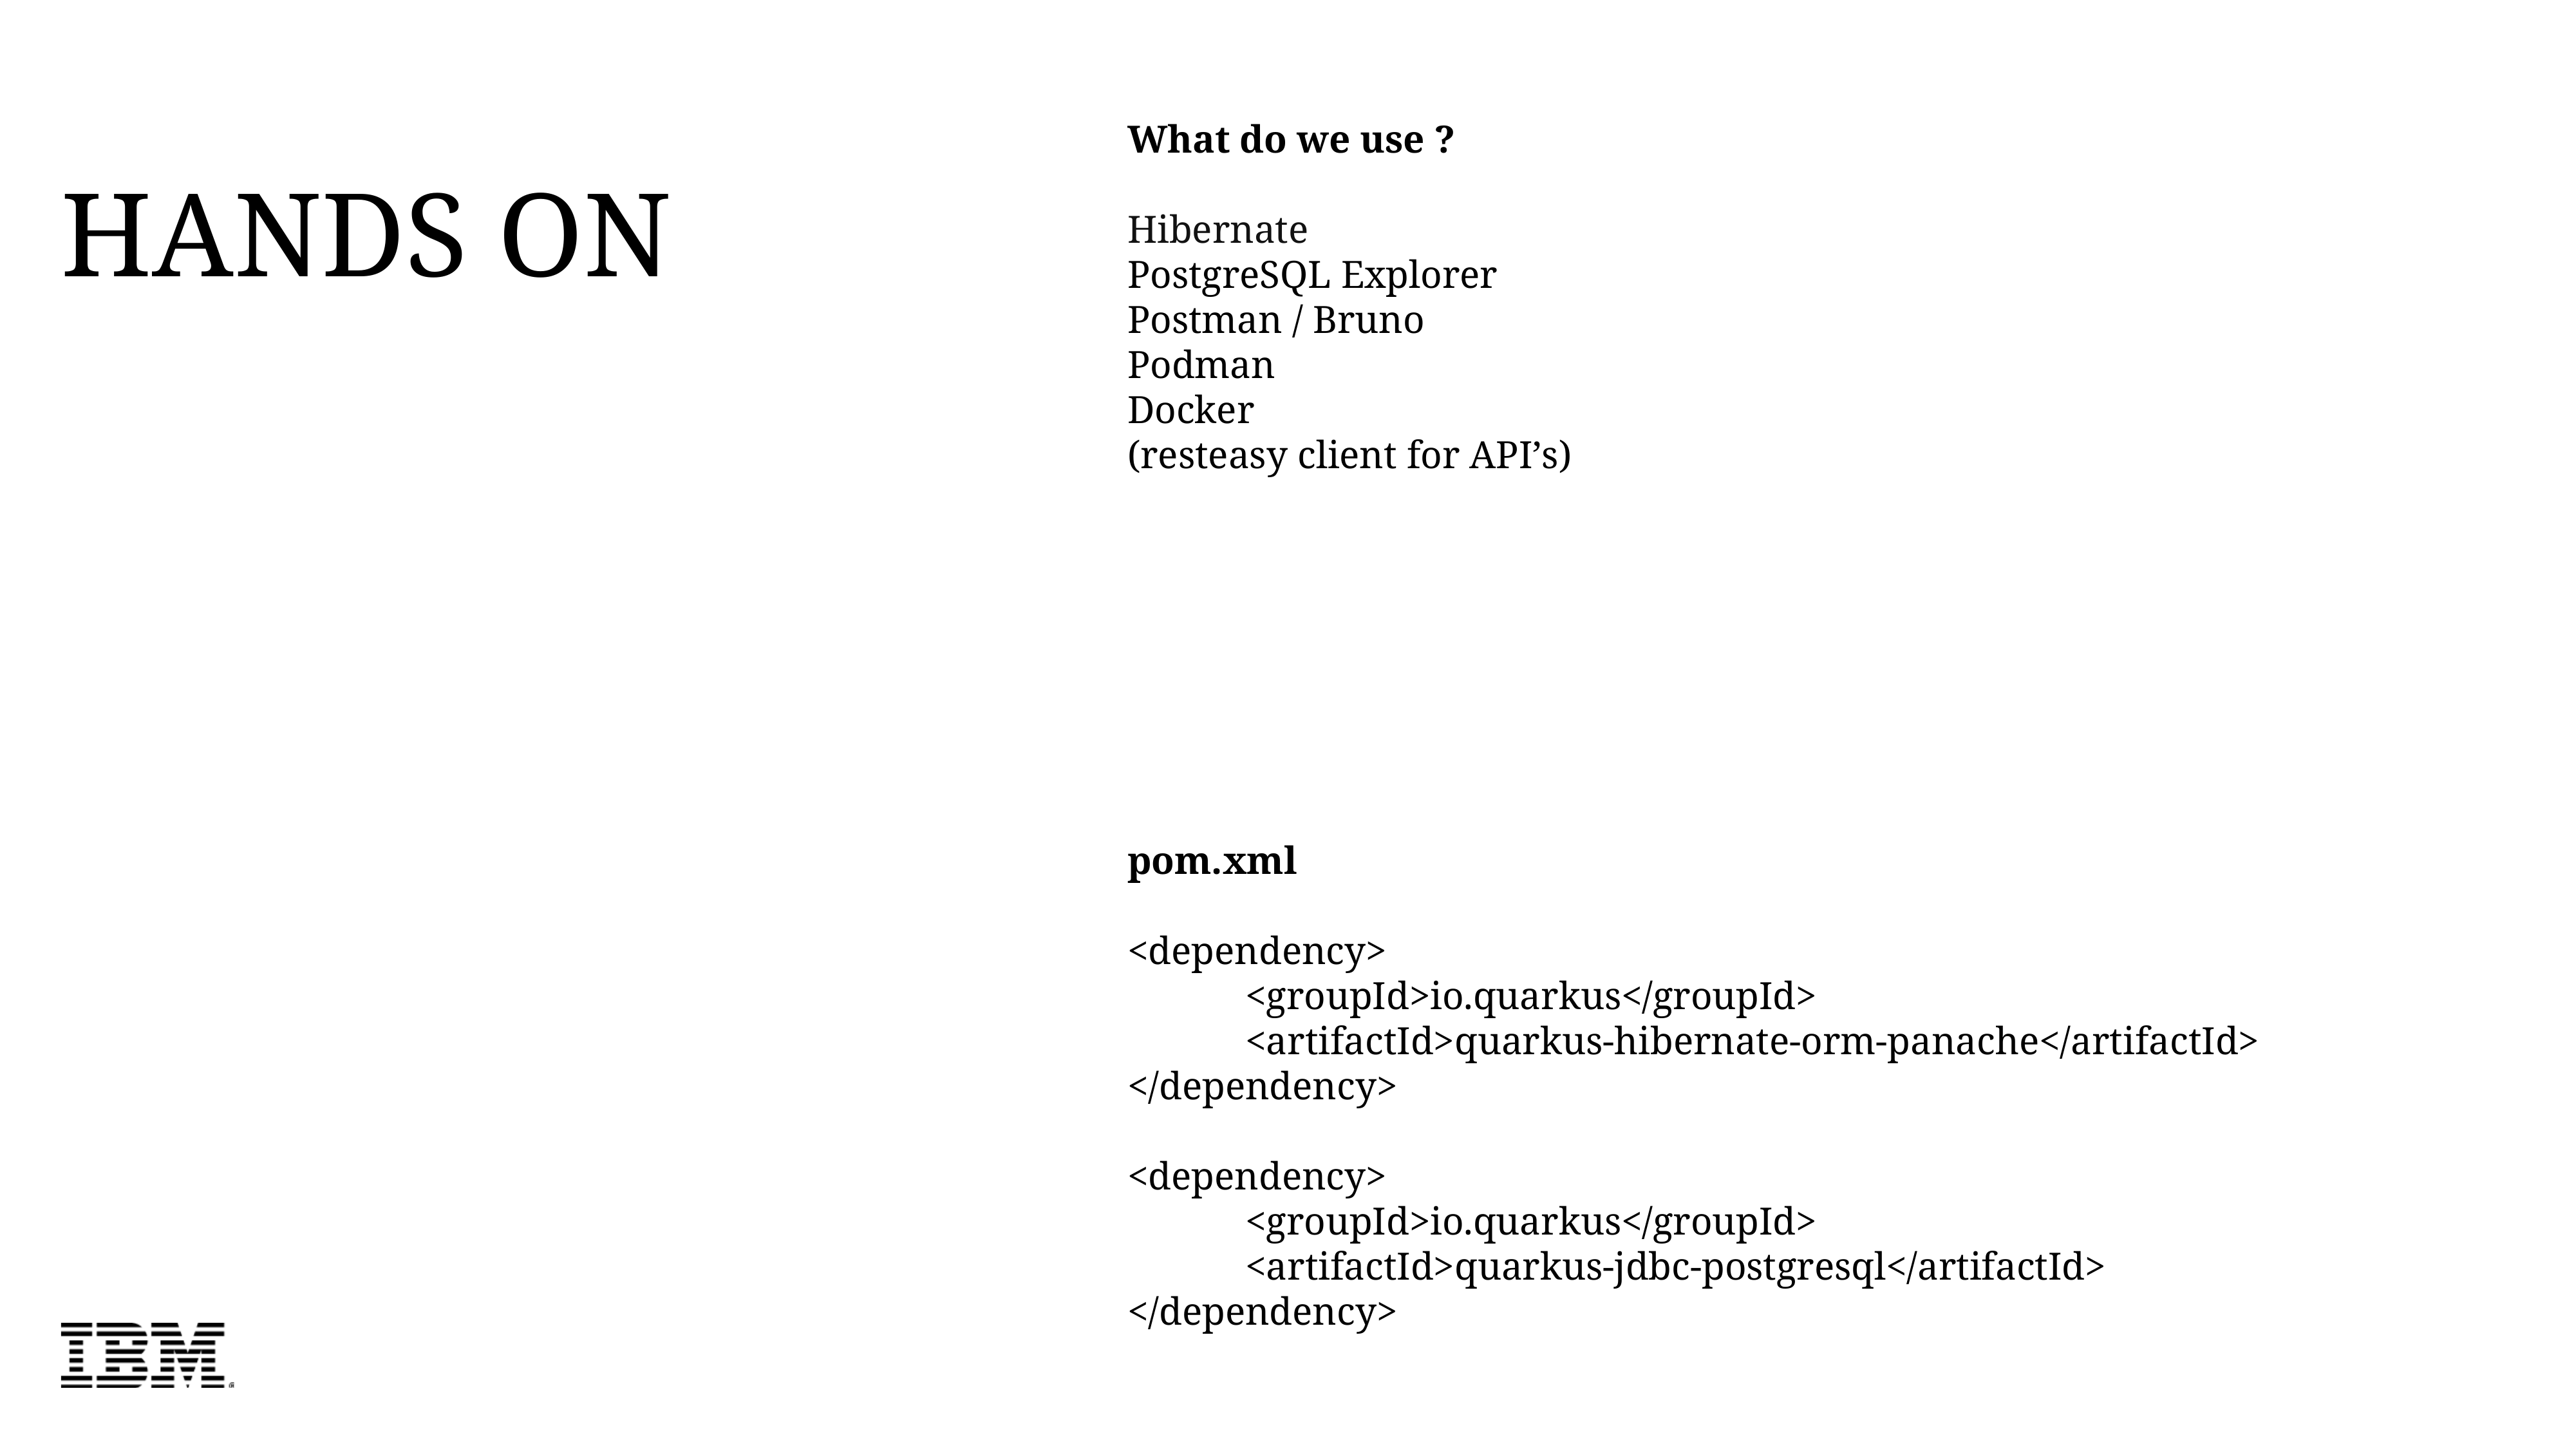

What do we use ?
Hibernate
PostgreSQL Explorer
Postman / Bruno
Podman
Docker
(resteasy client for API’s)
pom.xml
<dependency>
 <groupId>io.quarkus</groupId>
 <artifactId>quarkus-hibernate-orm-panache</artifactId>
</dependency>
<dependency>
 <groupId>io.quarkus</groupId>
 <artifactId>quarkus-jdbc-postgresql</artifactId>
</dependency>
# HANDS ON